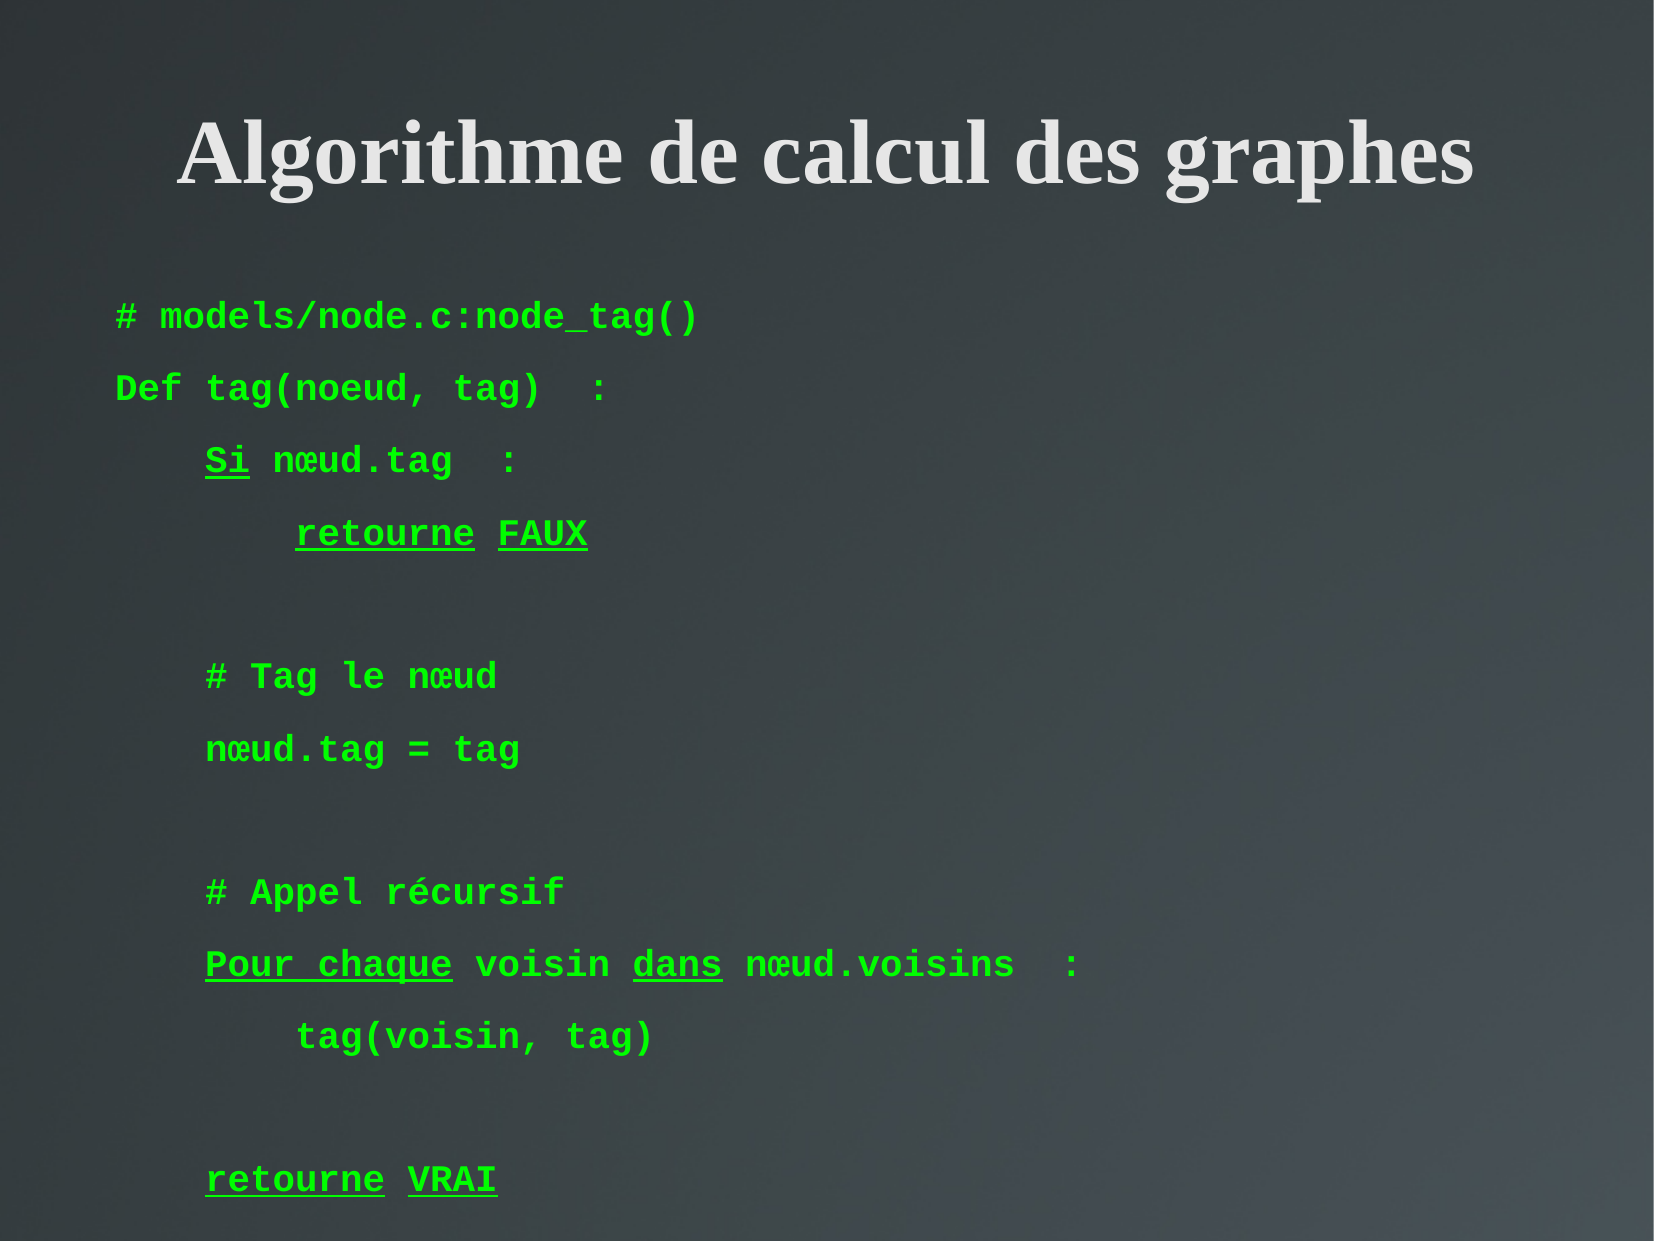

Algorithme de calcul des graphes
# models/node.c:node_tag()
Def tag(noeud, tag)  :
 Si nœud.tag  :
 retourne FAUX
 # Tag le nœud
 nœud.tag = tag
 # Appel récursif
 Pour chaque voisin dans nœud.voisins  :
 tag(voisin, tag)
 retourne VRAI